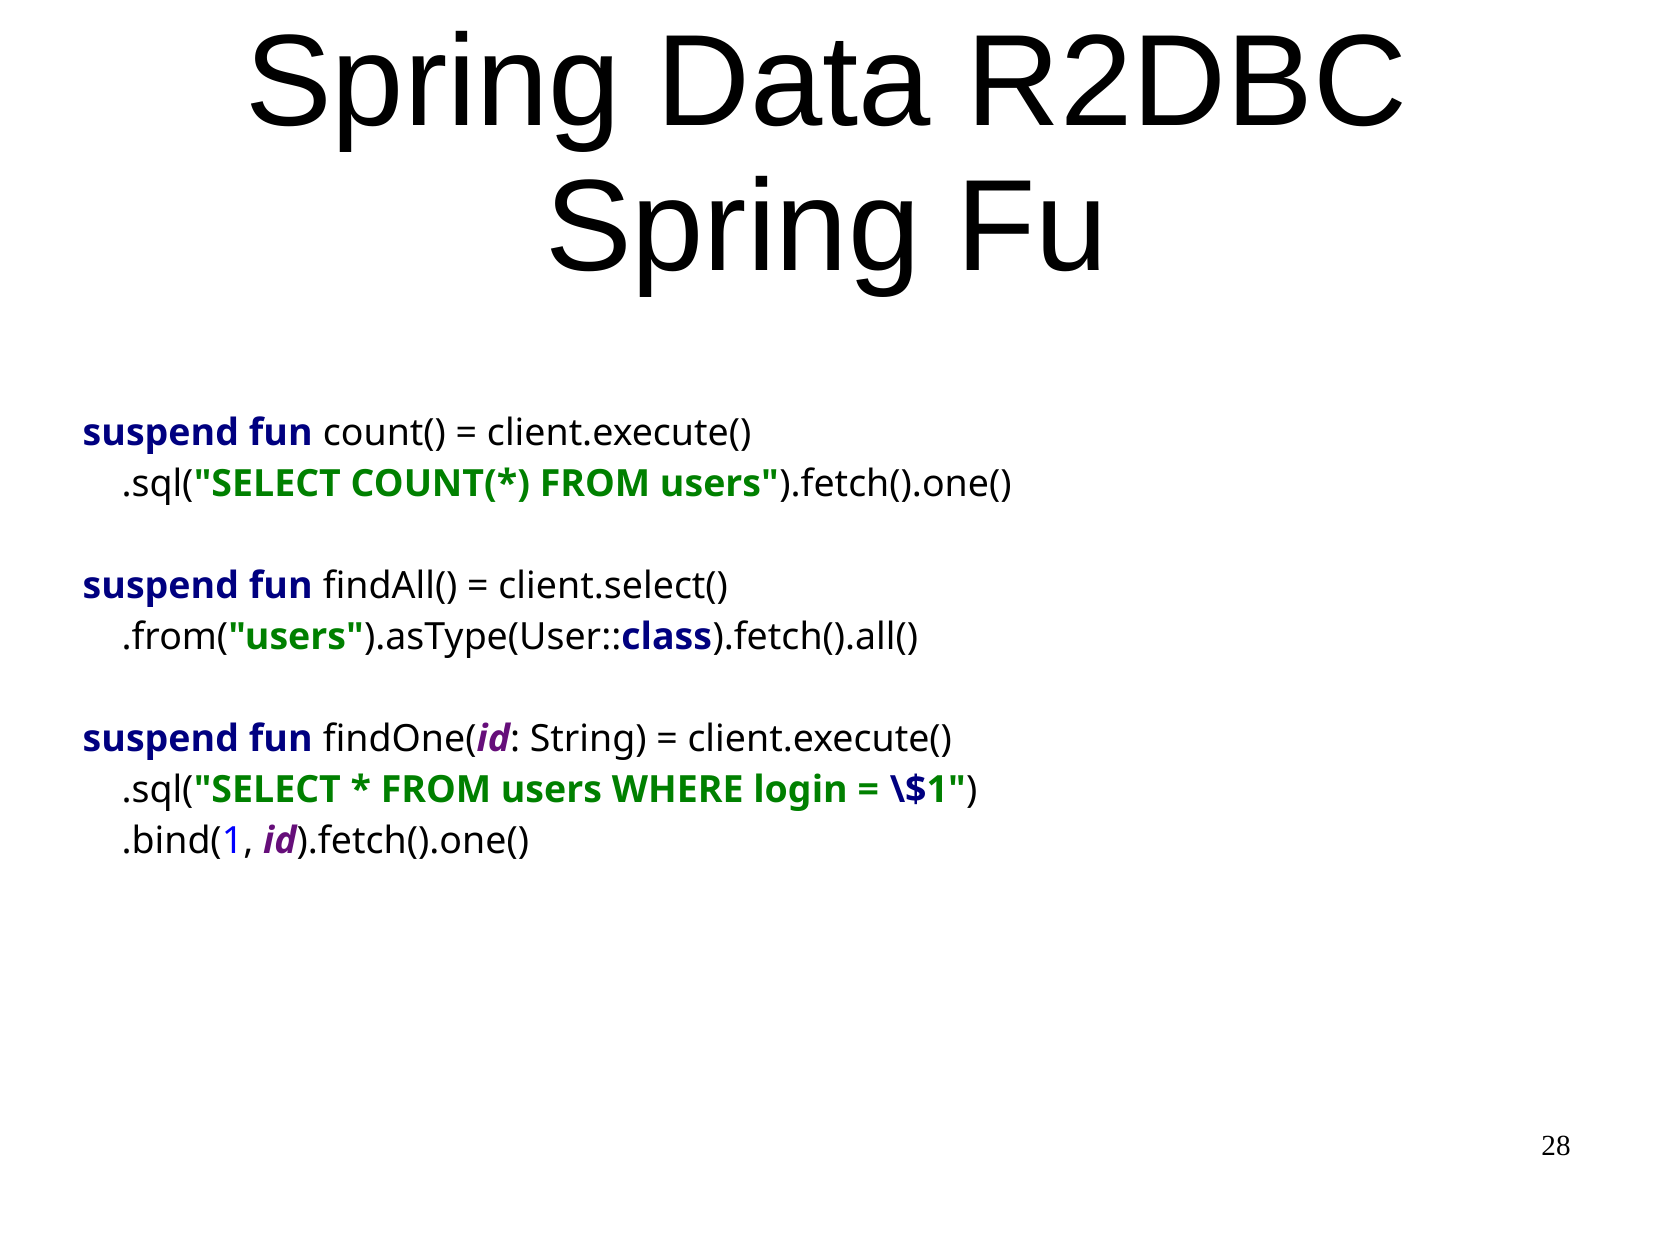

# Spring Data R2DBC Spring Fu
suspend fun count() = client.execute()
 .sql("SELECT COUNT(*) FROM users").fetch().one()
suspend fun findAll() = client.select()
 .from("users").asType(User::class).fetch().all()
suspend fun findOne(id: String) = client.execute()
 .sql("SELECT * FROM users WHERE login = \$1")
 .bind(1, id).fetch().one()
28